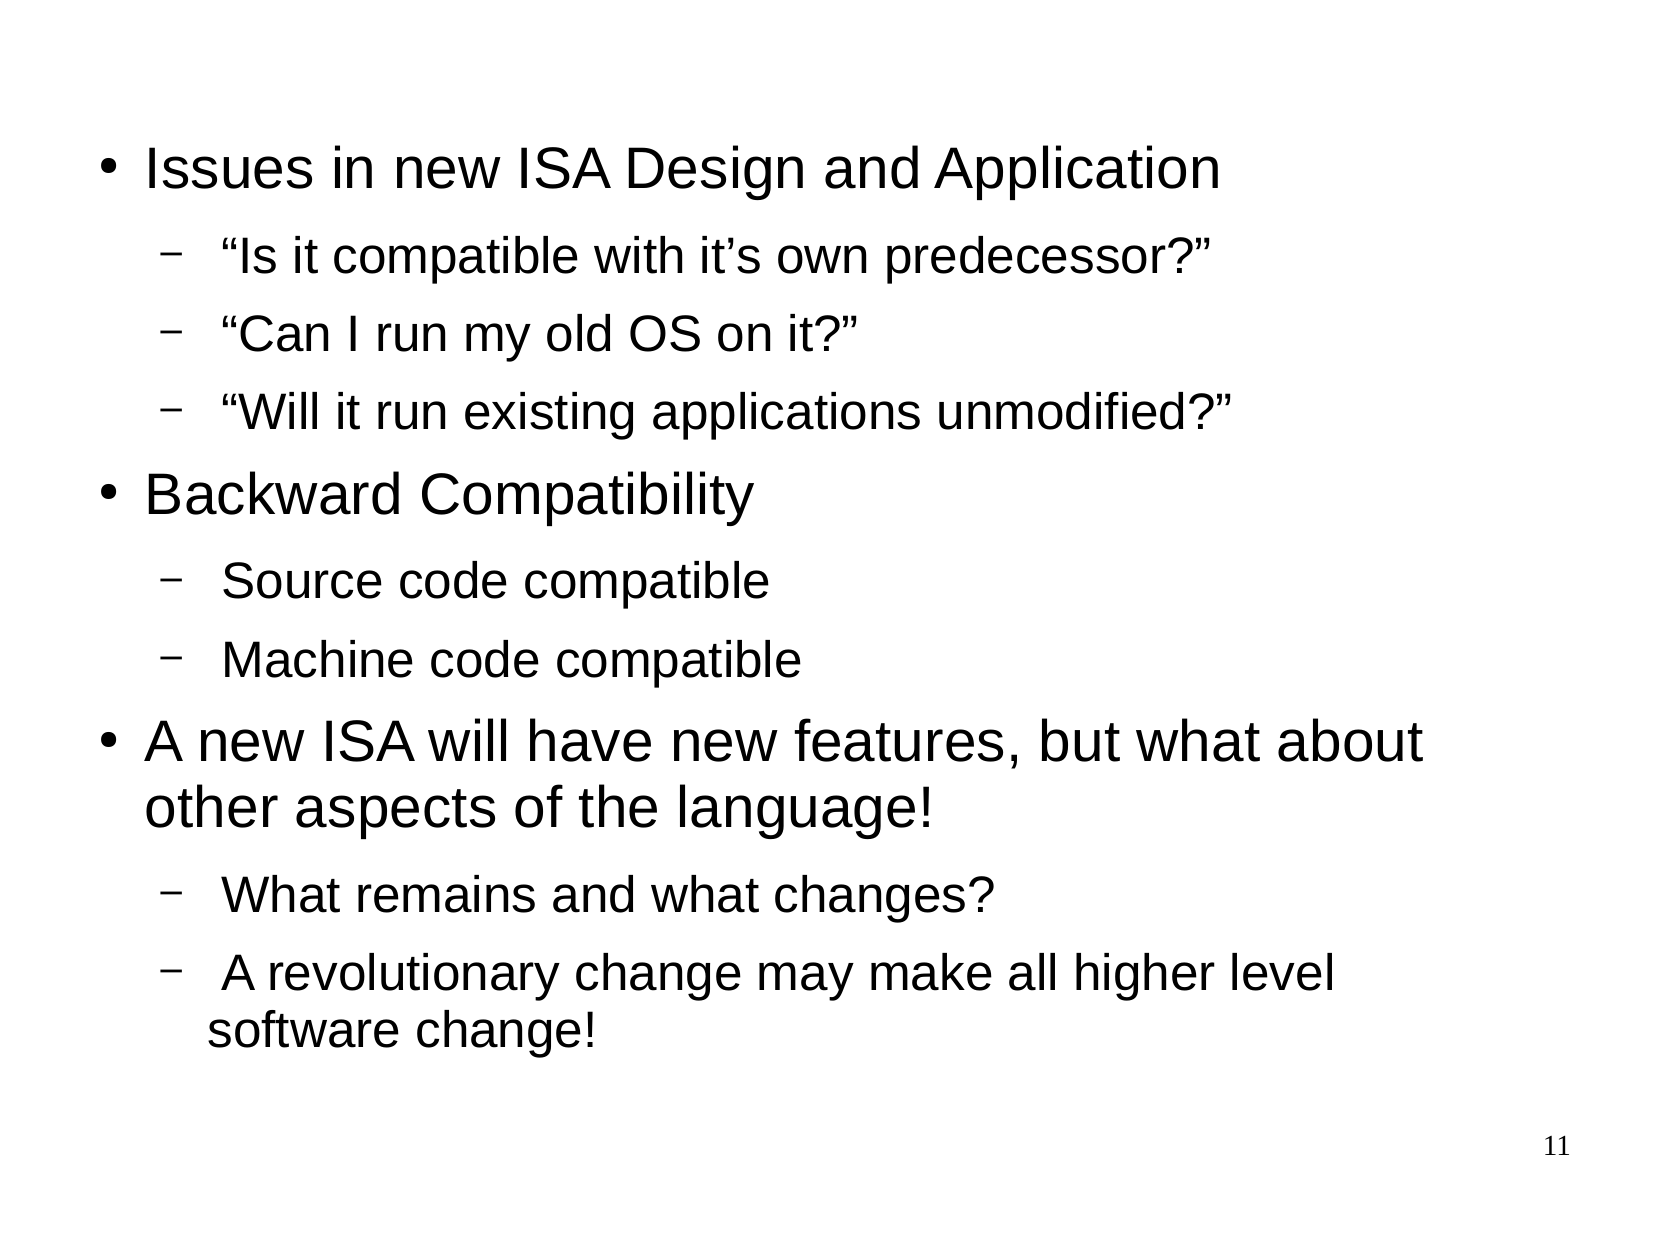

# Issues in new ISA Design and Application
 “Is it compatible with it’s own predecessor?”
 “Can I run my old OS on it?”
 “Will it run existing applications unmodified?”
Backward Compatibility
 Source code compatible
 Machine code compatible
A new ISA will have new features, but what about other aspects of the language!
 What remains and what changes?
 A revolutionary change may make all higher level software change!
11